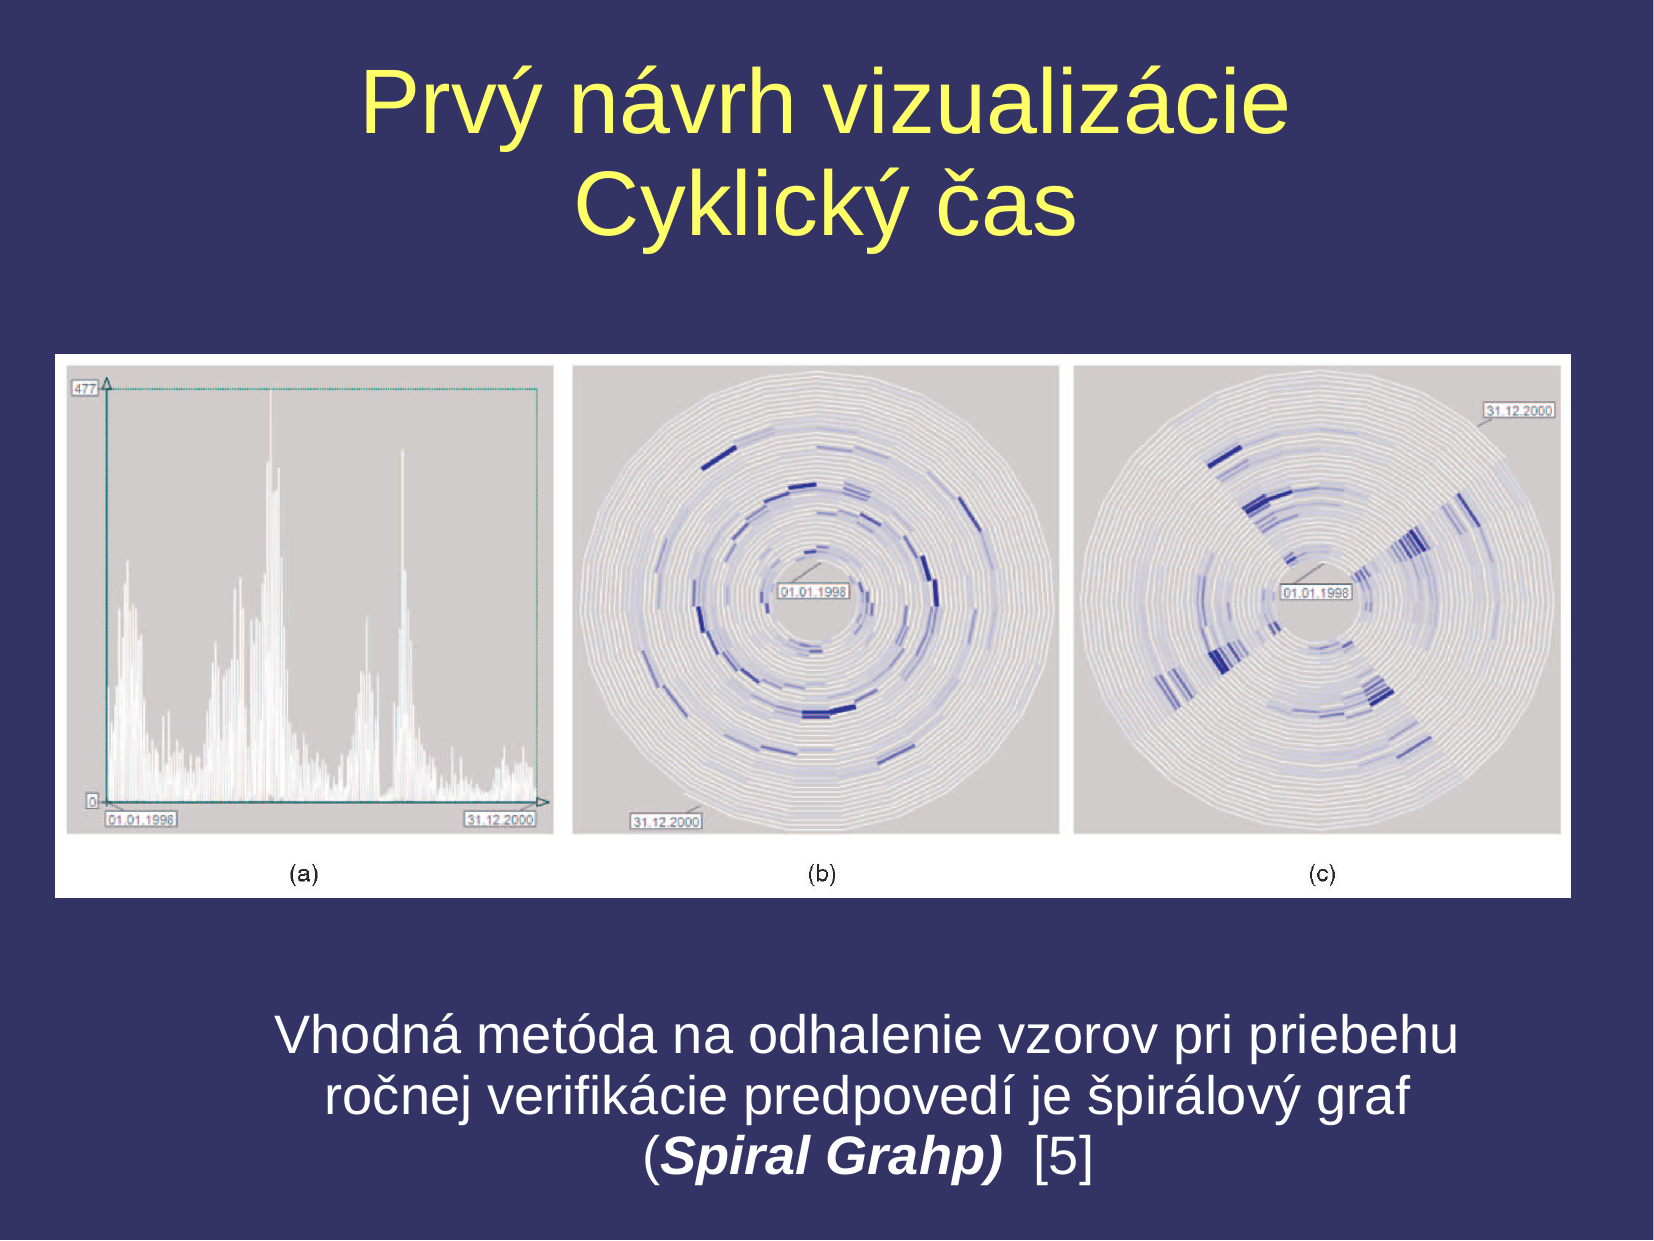

# Prvý návrh vizualizácie Cyklický čas
Vhodná metóda na odhalenie vzorov pri priebehu ročnej verifikácie predpovedí je špirálový graf (Spiral Grahp) [5]